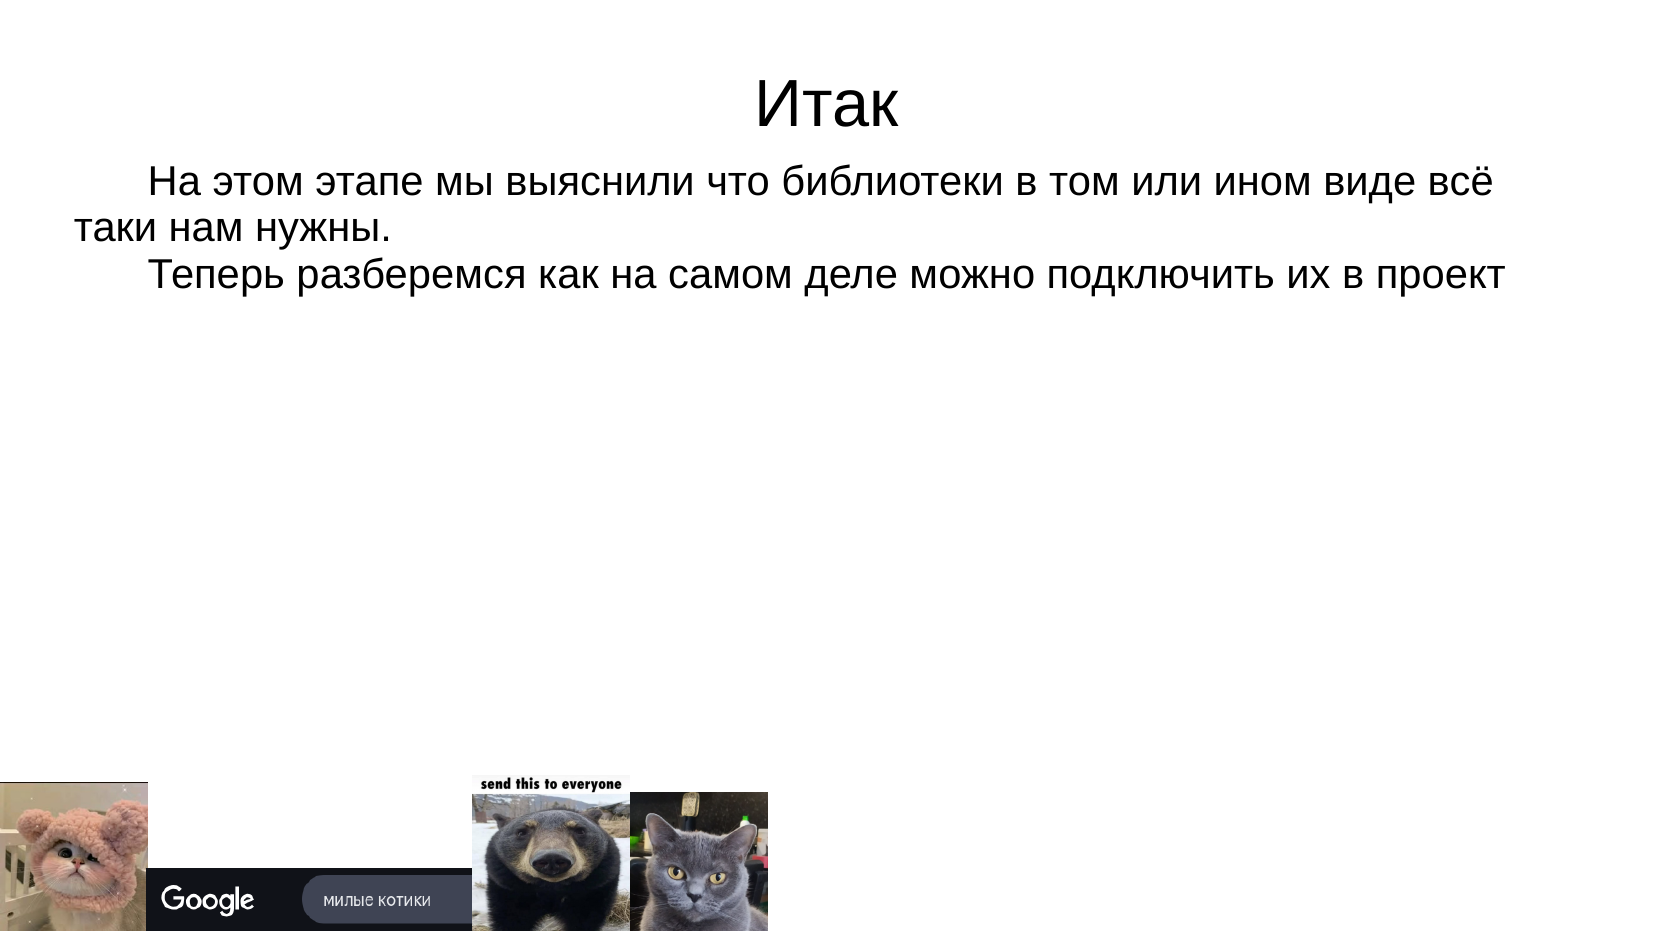

# Итак
	На этом этапе мы выяснили что библиотеки в том или ином виде всё таки нам нужны.
	Теперь разберемся как на самом деле можно подключить их в проект